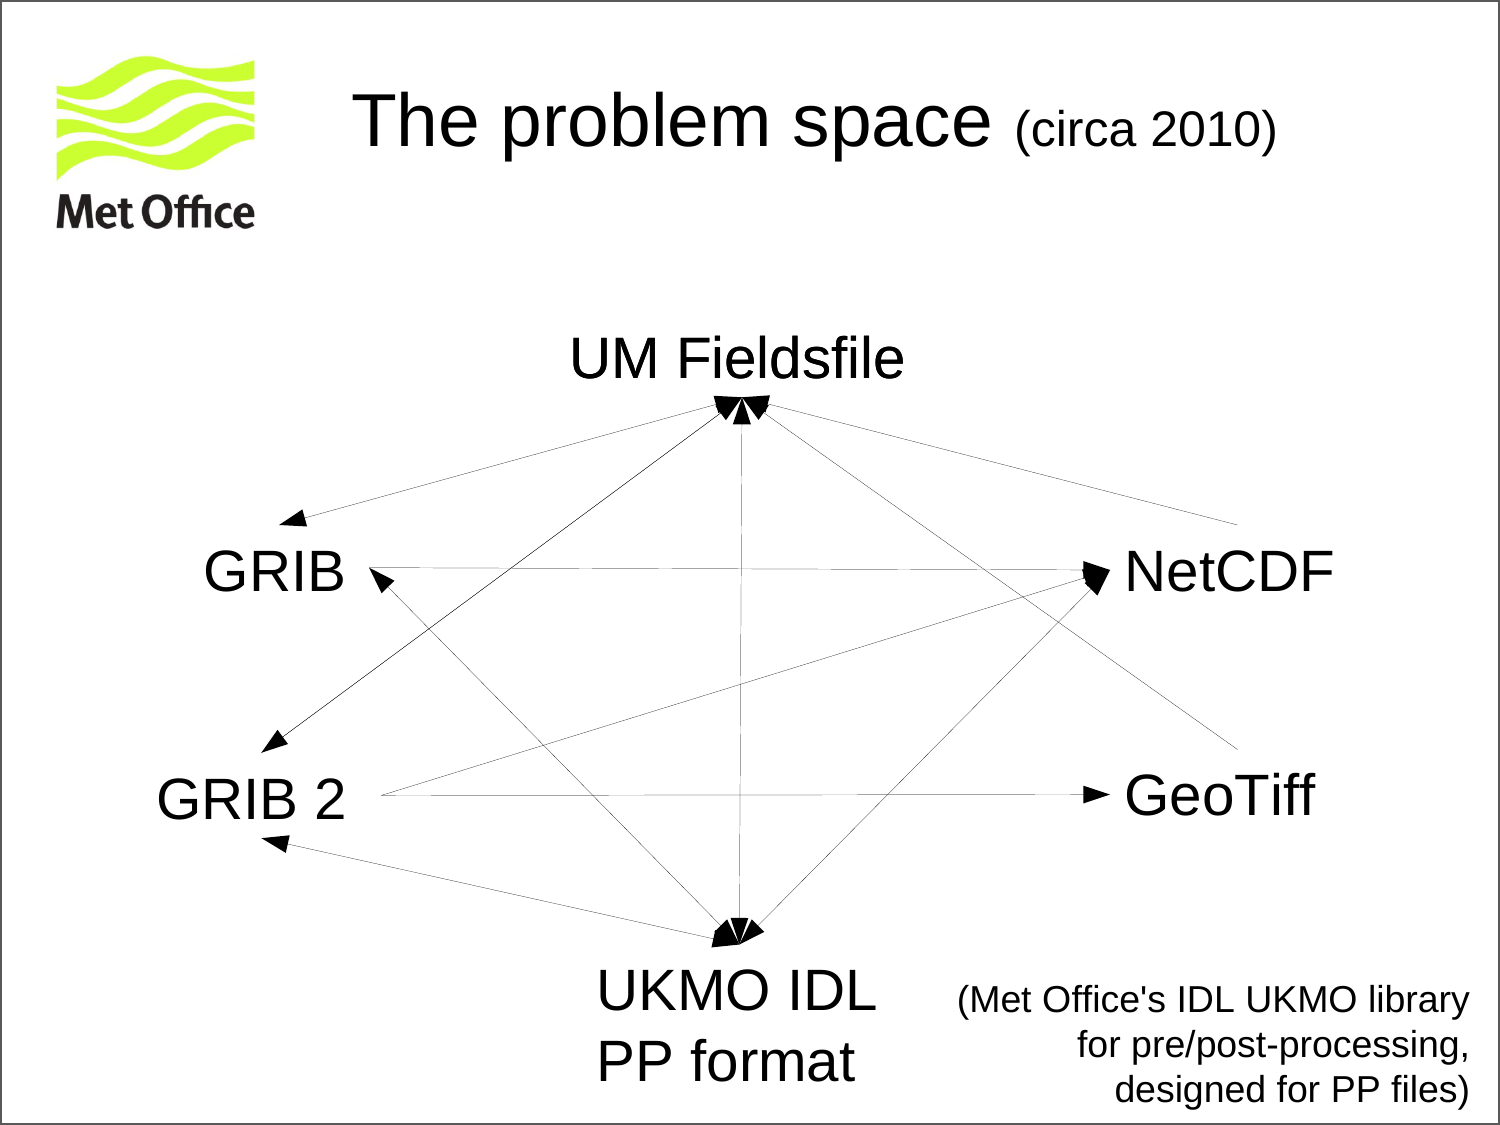

The problem space (circa 2010)
UM Fieldsfile
UM Fieldsfile
GRIB
NetCDF
GeoTiff
GRIB 2
UKMO IDL PP format
(Met Office's IDL UKMO library
for pre/post-processing,
designed for PP files)